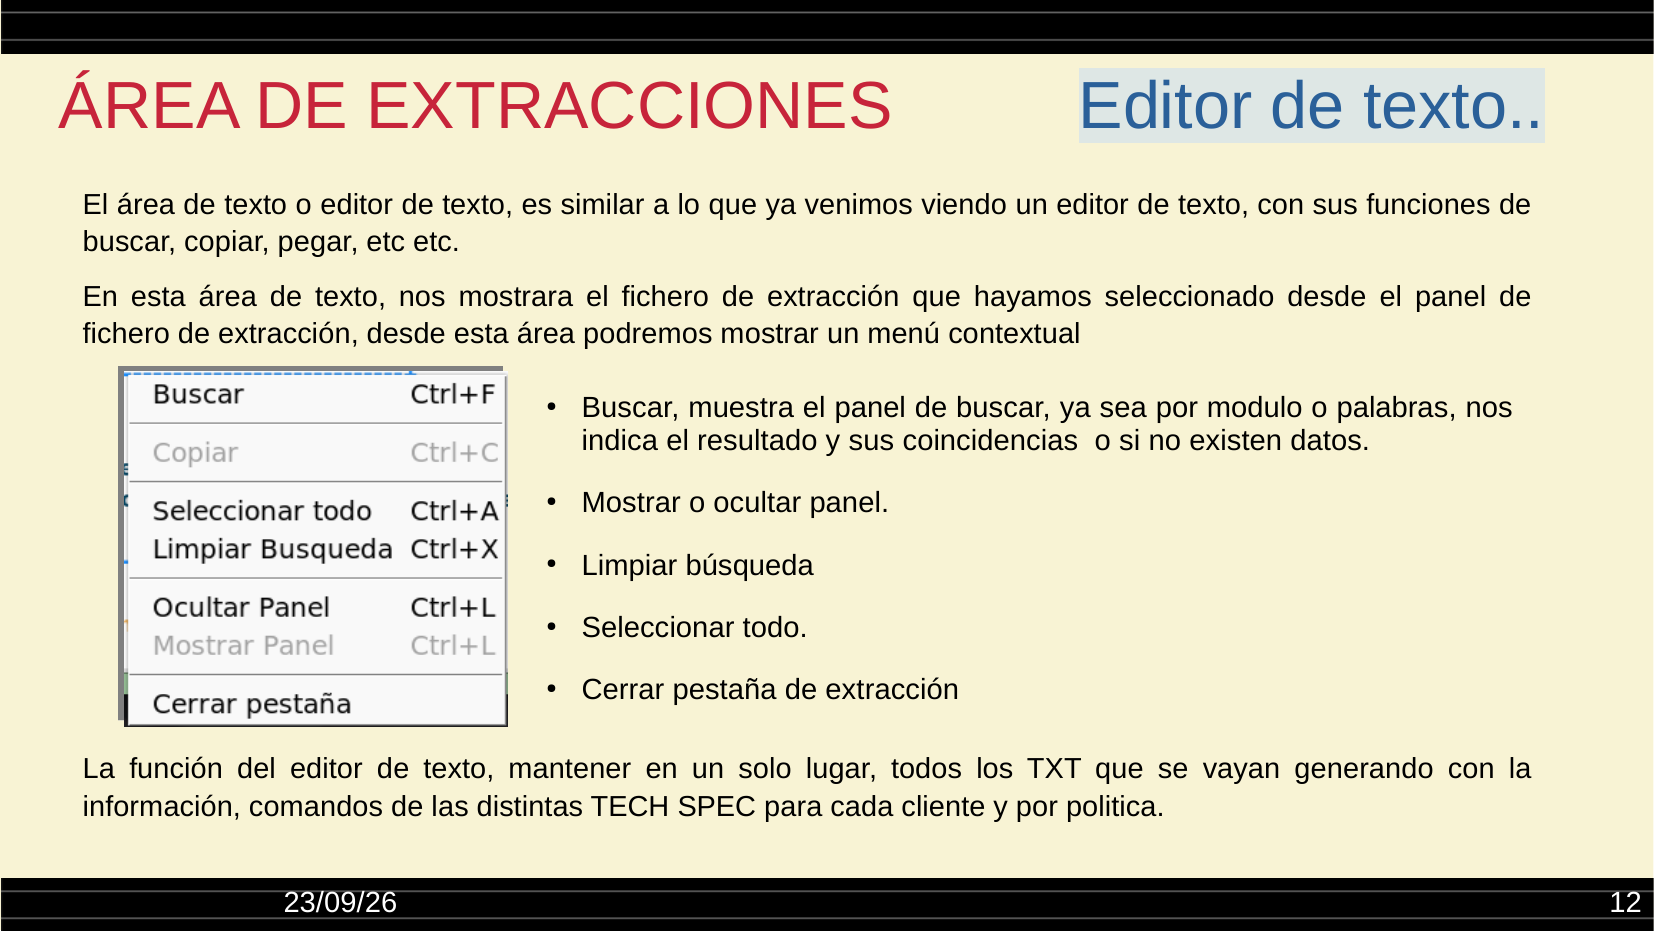

# ÁREA DE EXTRACCIONES Editor de texto..
El área de texto o editor de texto, es similar a lo que ya venimos viendo un editor de texto, con sus funciones de buscar, copiar, pegar, etc etc.
En esta área de texto, nos mostrara el fichero de extracción que hayamos seleccionado desde el panel de fichero de extracción, desde esta área podremos mostrar un menú contextual
La función del editor de texto, mantener en un solo lugar, todos los TXT que se vayan generando con la información, comandos de las distintas TECH SPEC para cada cliente y por politica.
Buscar, muestra el panel de buscar, ya sea por modulo o palabras, nos indica el resultado y sus coincidencias o si no existen datos.
Mostrar o ocultar panel.
Limpiar búsqueda
Seleccionar todo.
Cerrar pestaña de extracción